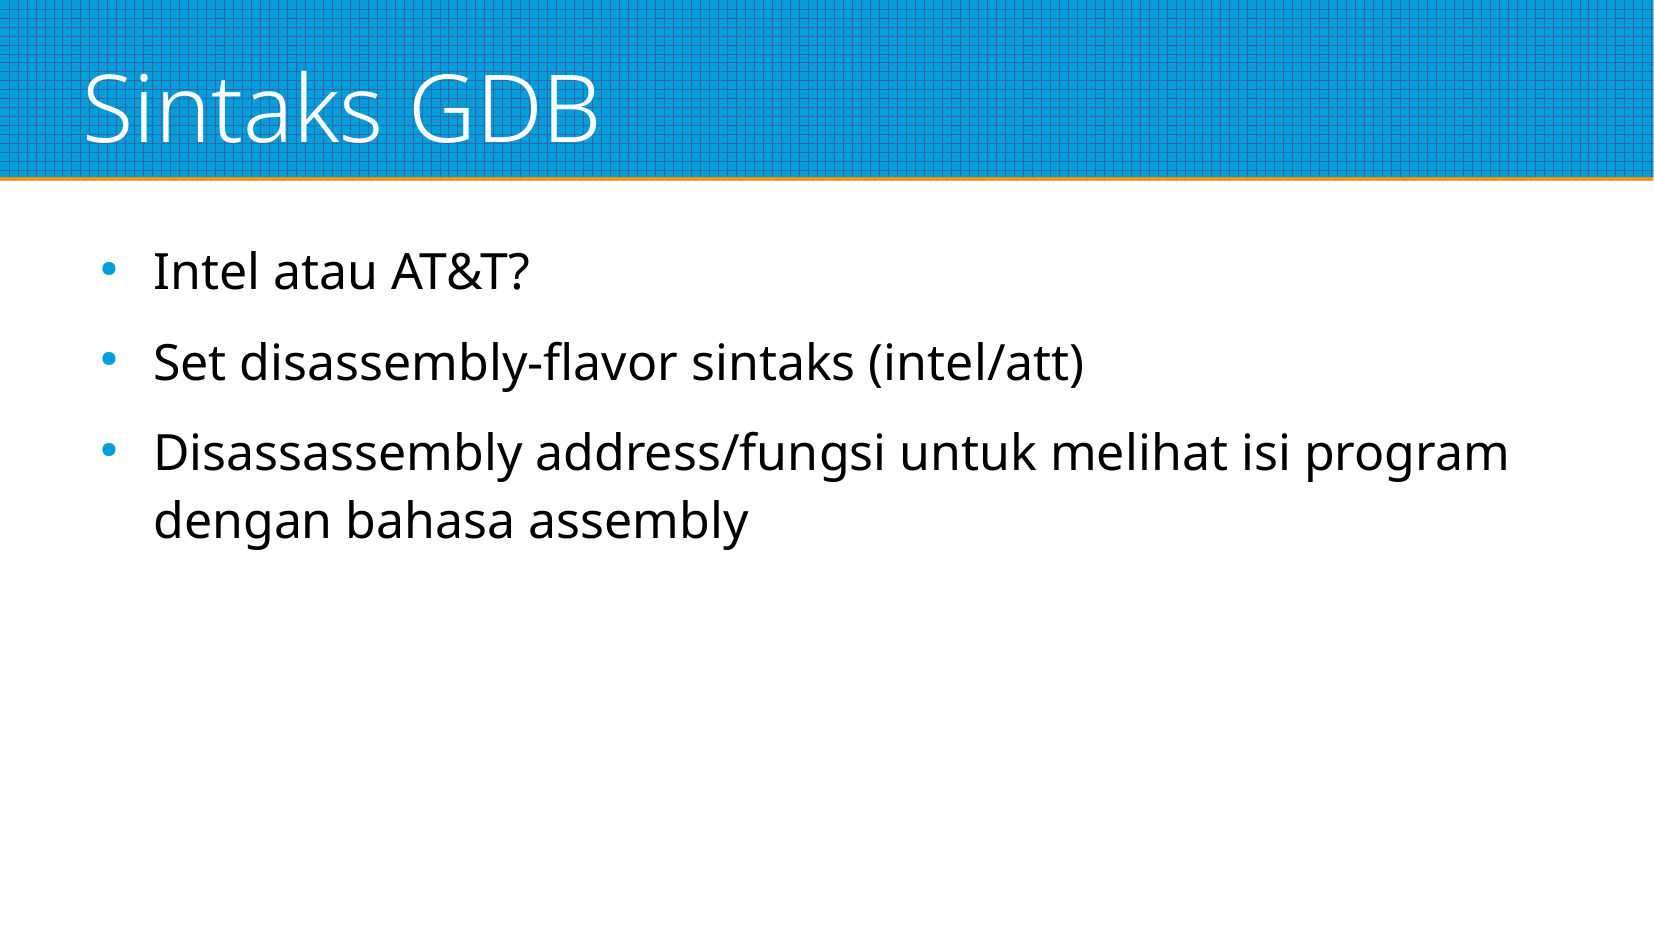

# Sintaks GDB
Intel atau AT&T?
Set disassembly-flavor sintaks (intel/att)
Disassassembly address/fungsi untuk melihat isi program dengan bahasa assembly